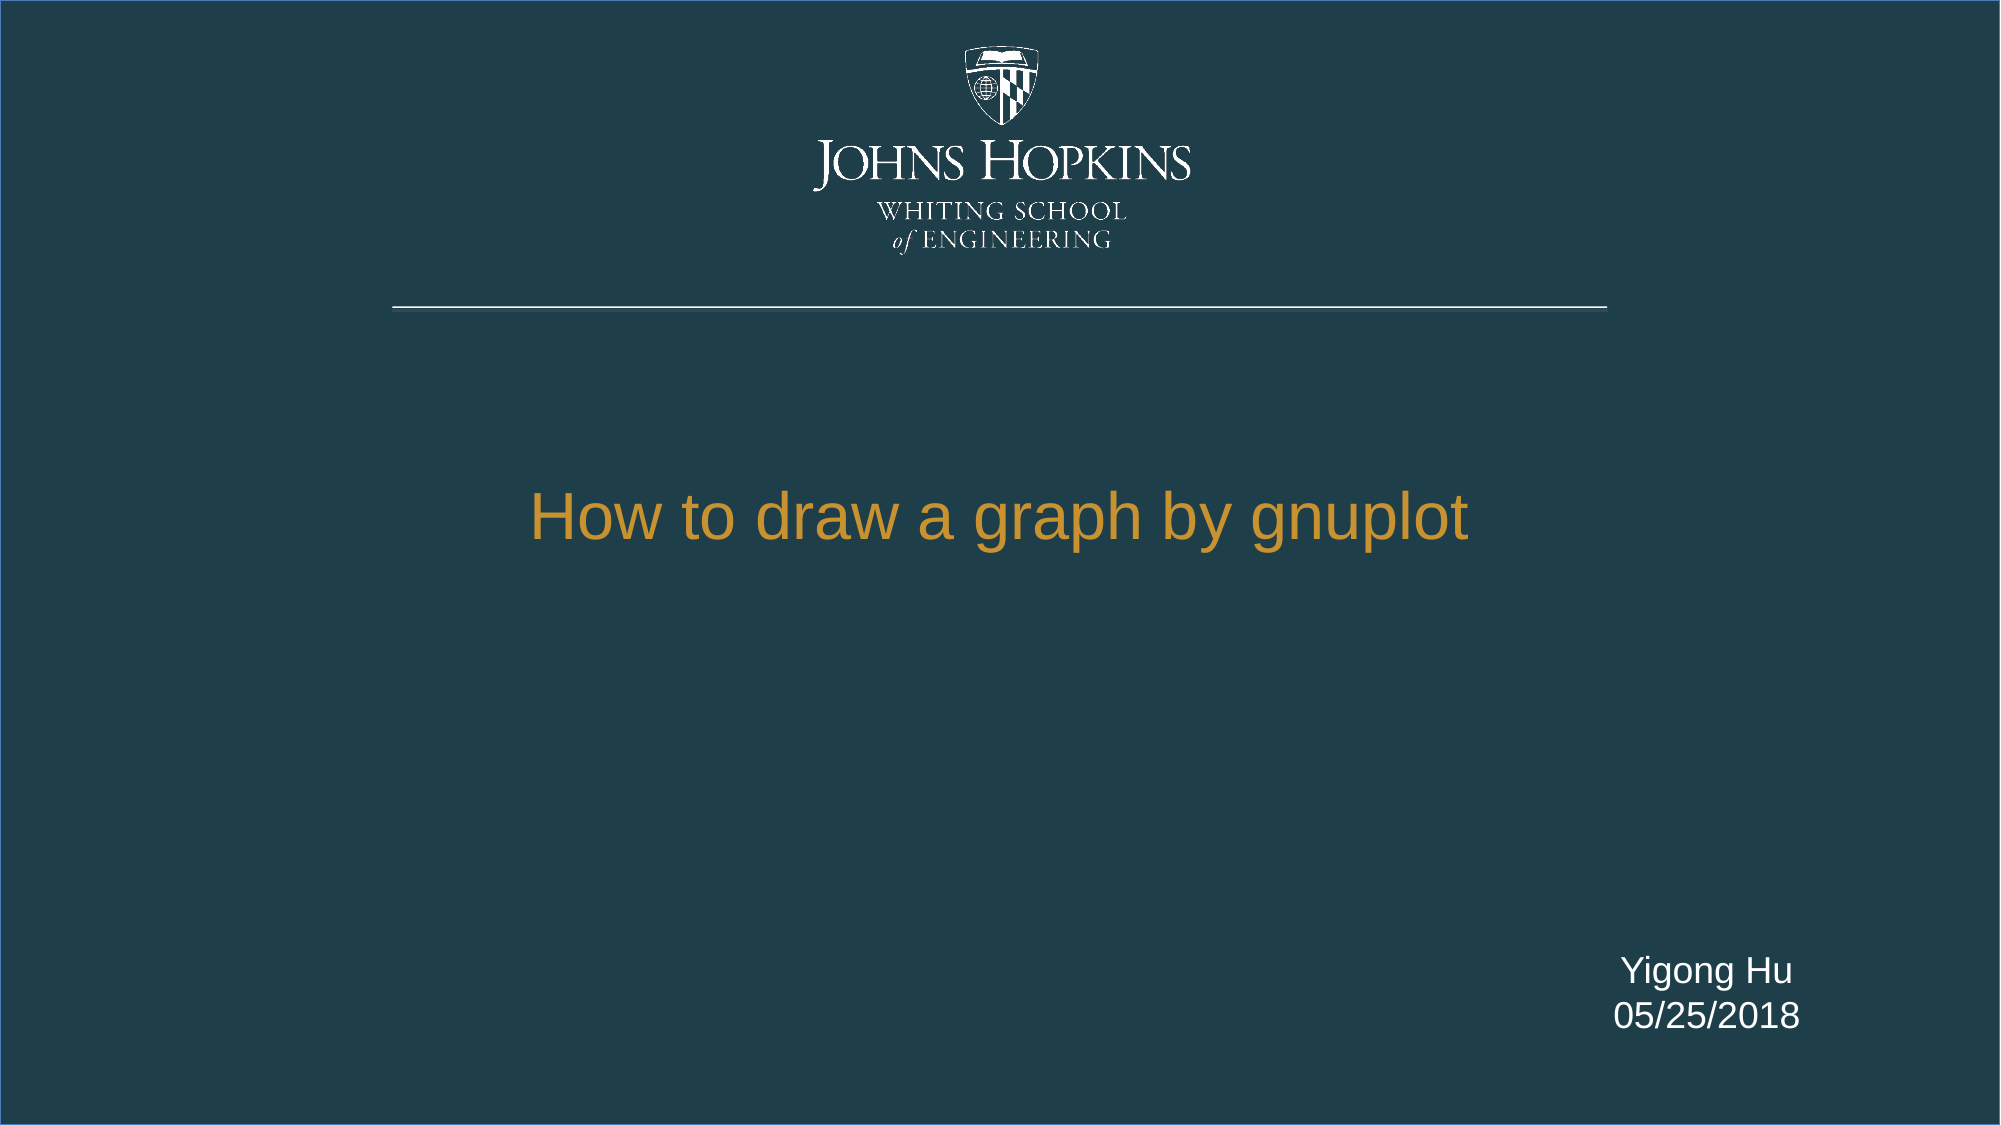

How to draw a graph by gnuplot
Yigong Hu
05/25/2018